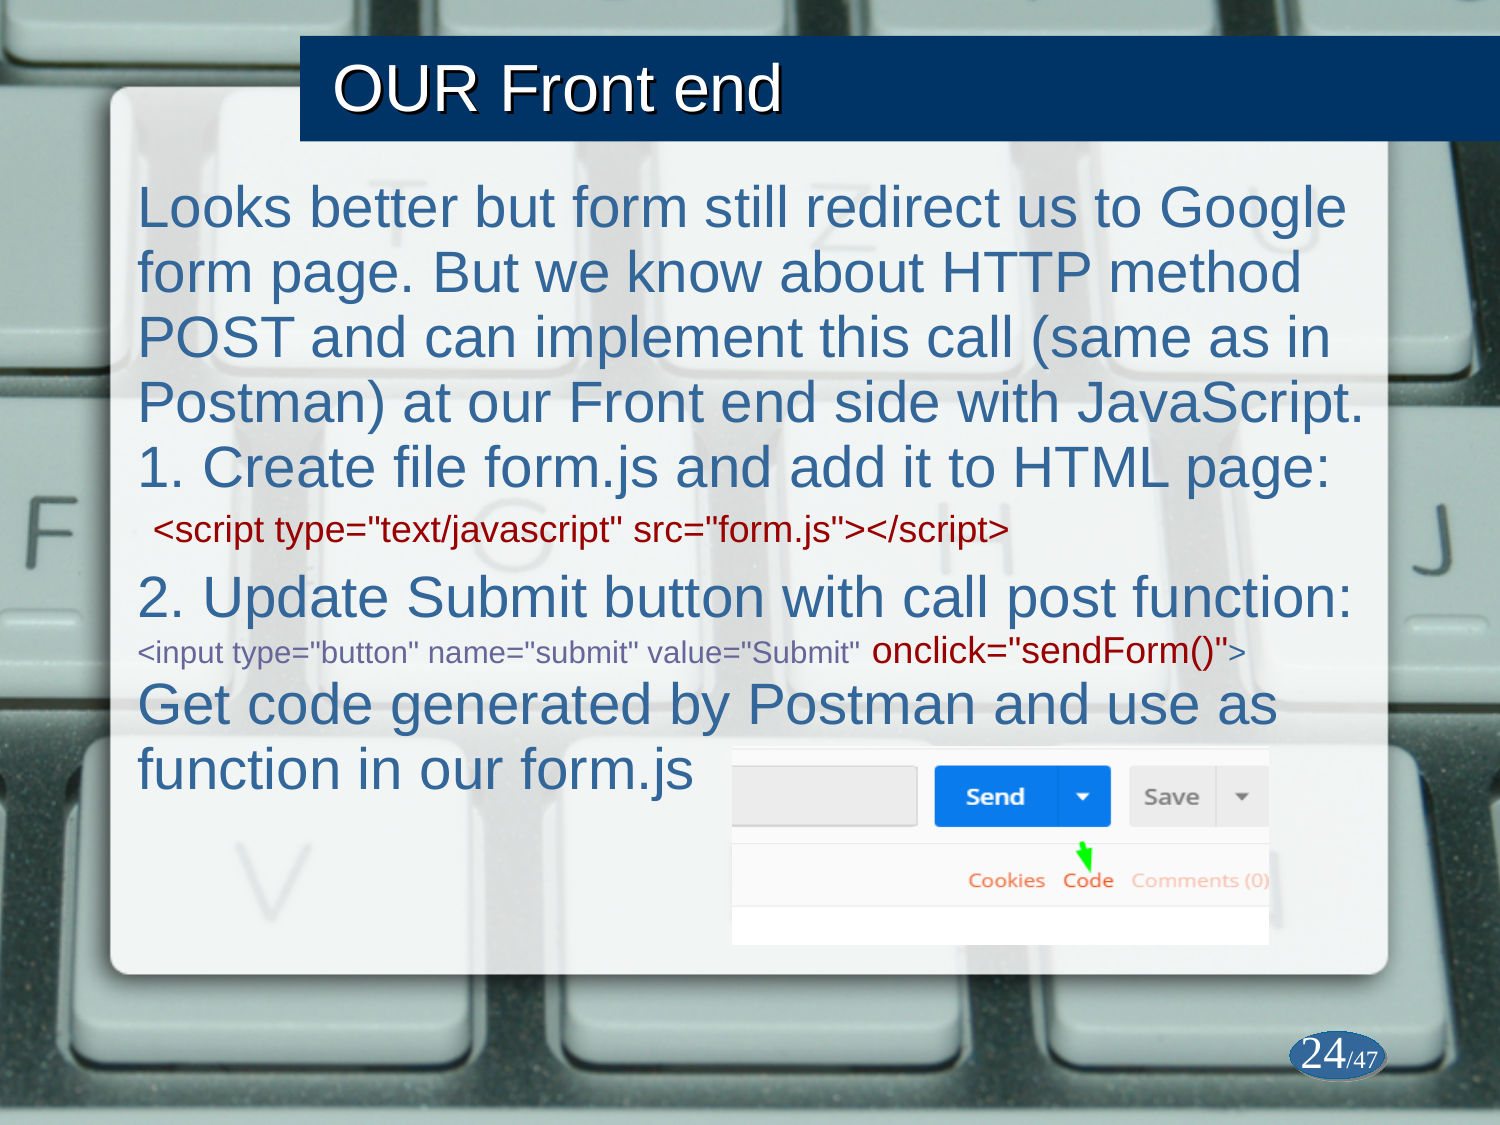

# OUR Front end
Looks better but form still redirect us to Google form page. But we know about HTTP method POST and can implement this call (same as in Postman) at our Front end side with JavaScript.
1. Create file form.js and add it to HTML page:
2. Update Submit button with call post function:
<input type="button" name="submit" value="Submit" onclick="sendForm()">
Get code generated by Postman and use as function in our form.js
<script type="text/javascript" src="form.js"></script>
24